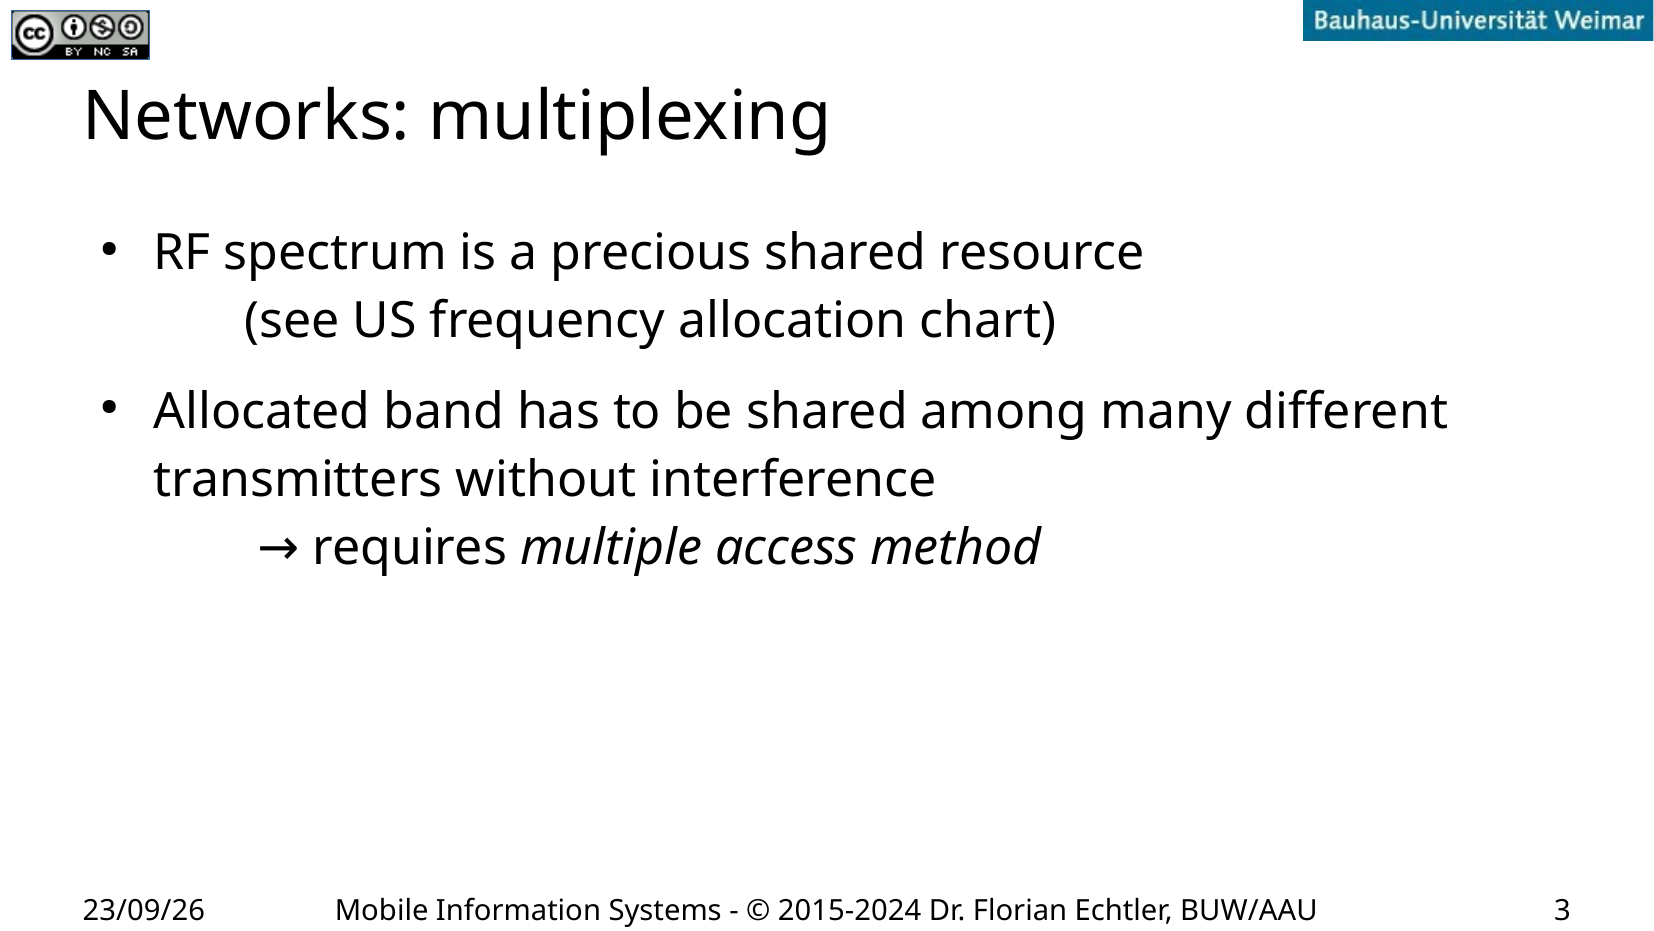

# Networks: multiplexing
RF spectrum is a precious shared resource (see US frequency allocation chart)
Allocated band has to be shared among many different transmitters without interference → requires multiple access method
Mobile Information Systems - © 2015-2024 Dr. Florian Echtler, BUW/AAU
3